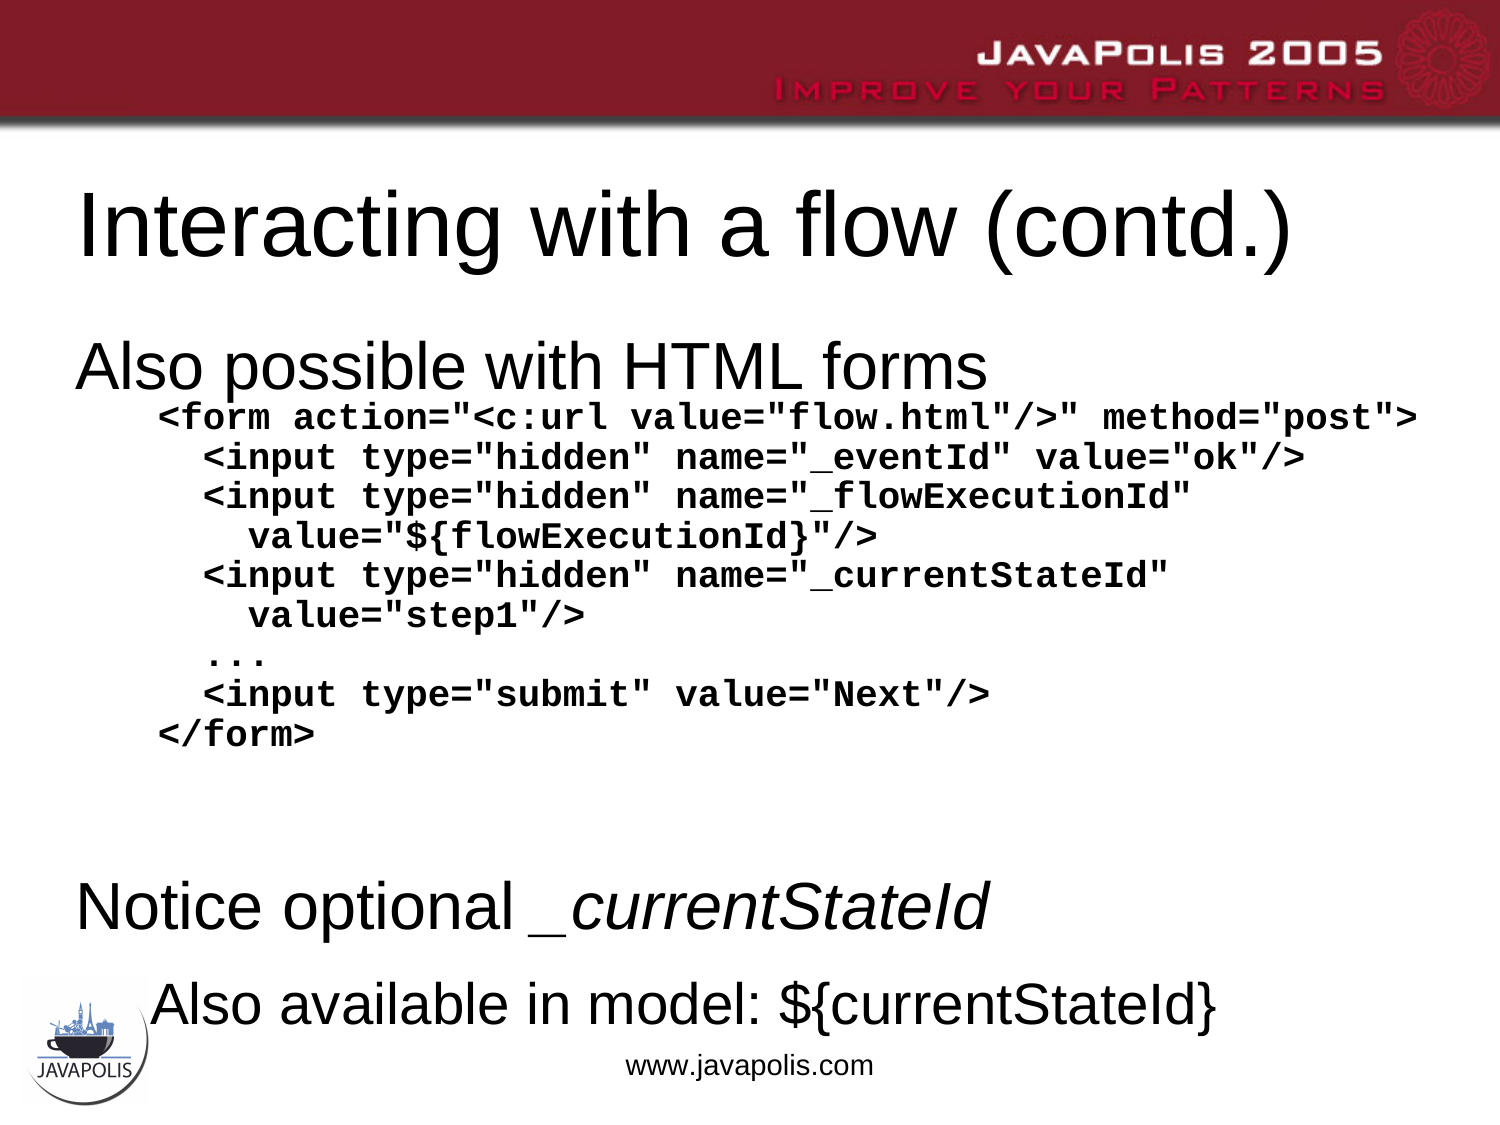

# Interacting with a flow (contd.)
Also possible with HTML forms
Notice optional _currentStateId
Also available in model: ${currentStateId}
<form action="<c:url value="flow.html"/>" method="post">
 <input type="hidden" name="_eventId" value="ok"/>
 <input type="hidden" name="_flowExecutionId"
 value="${flowExecutionId}"/>
 <input type="hidden" name="_currentStateId"
 value="step1"/>
 ...
 <input type="submit" value="Next"/>
</form>